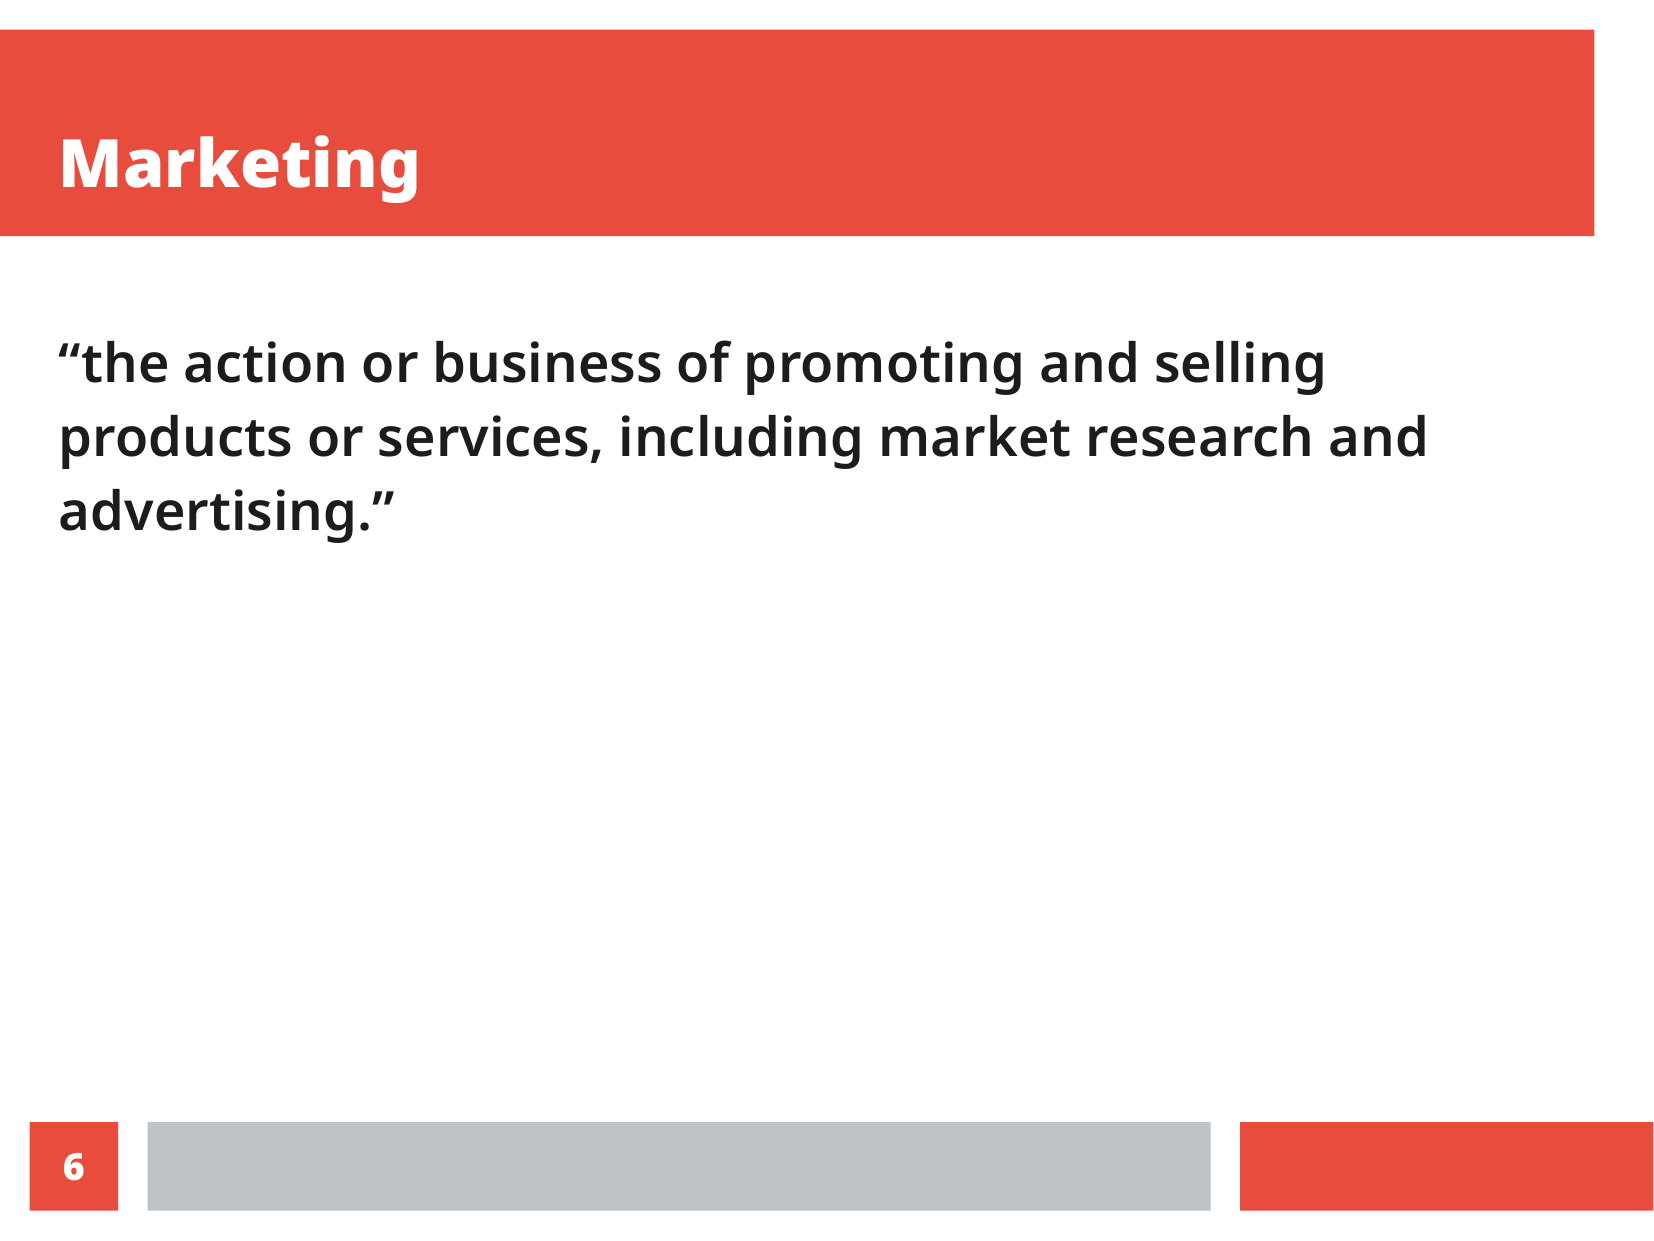

# Marketing
“the action or business of promoting and selling products or services, including market research and advertising.”
6